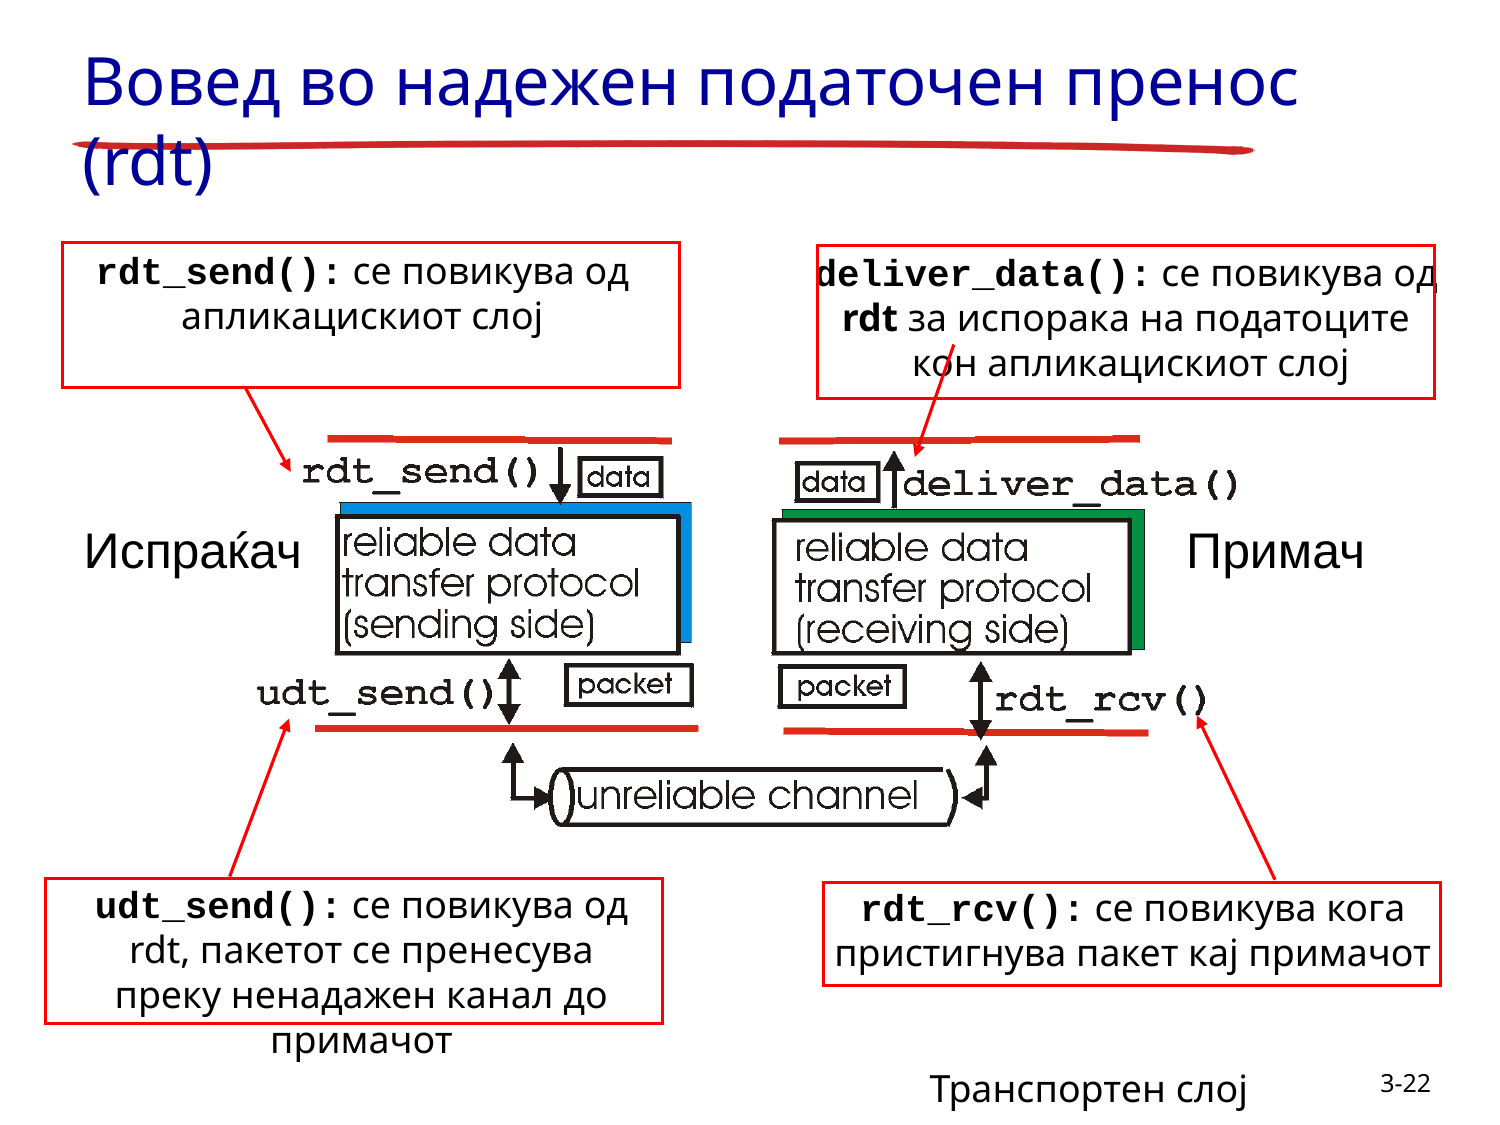

# Вовед во надежен податочен пренос (rdt)
rdt_send(): се повикува од апликацискиот слој
deliver_data(): се повикува од rdt за испорака на податоците
 кон апликацискиот слој
Испраќач
Примач
rdt_rcv(): се повикува кога пристигнува пакет кај примачот
udt_send(): се повикува од rdt, пакетот се пренесува преку ненадажен канал до примачот
Транспортен слој